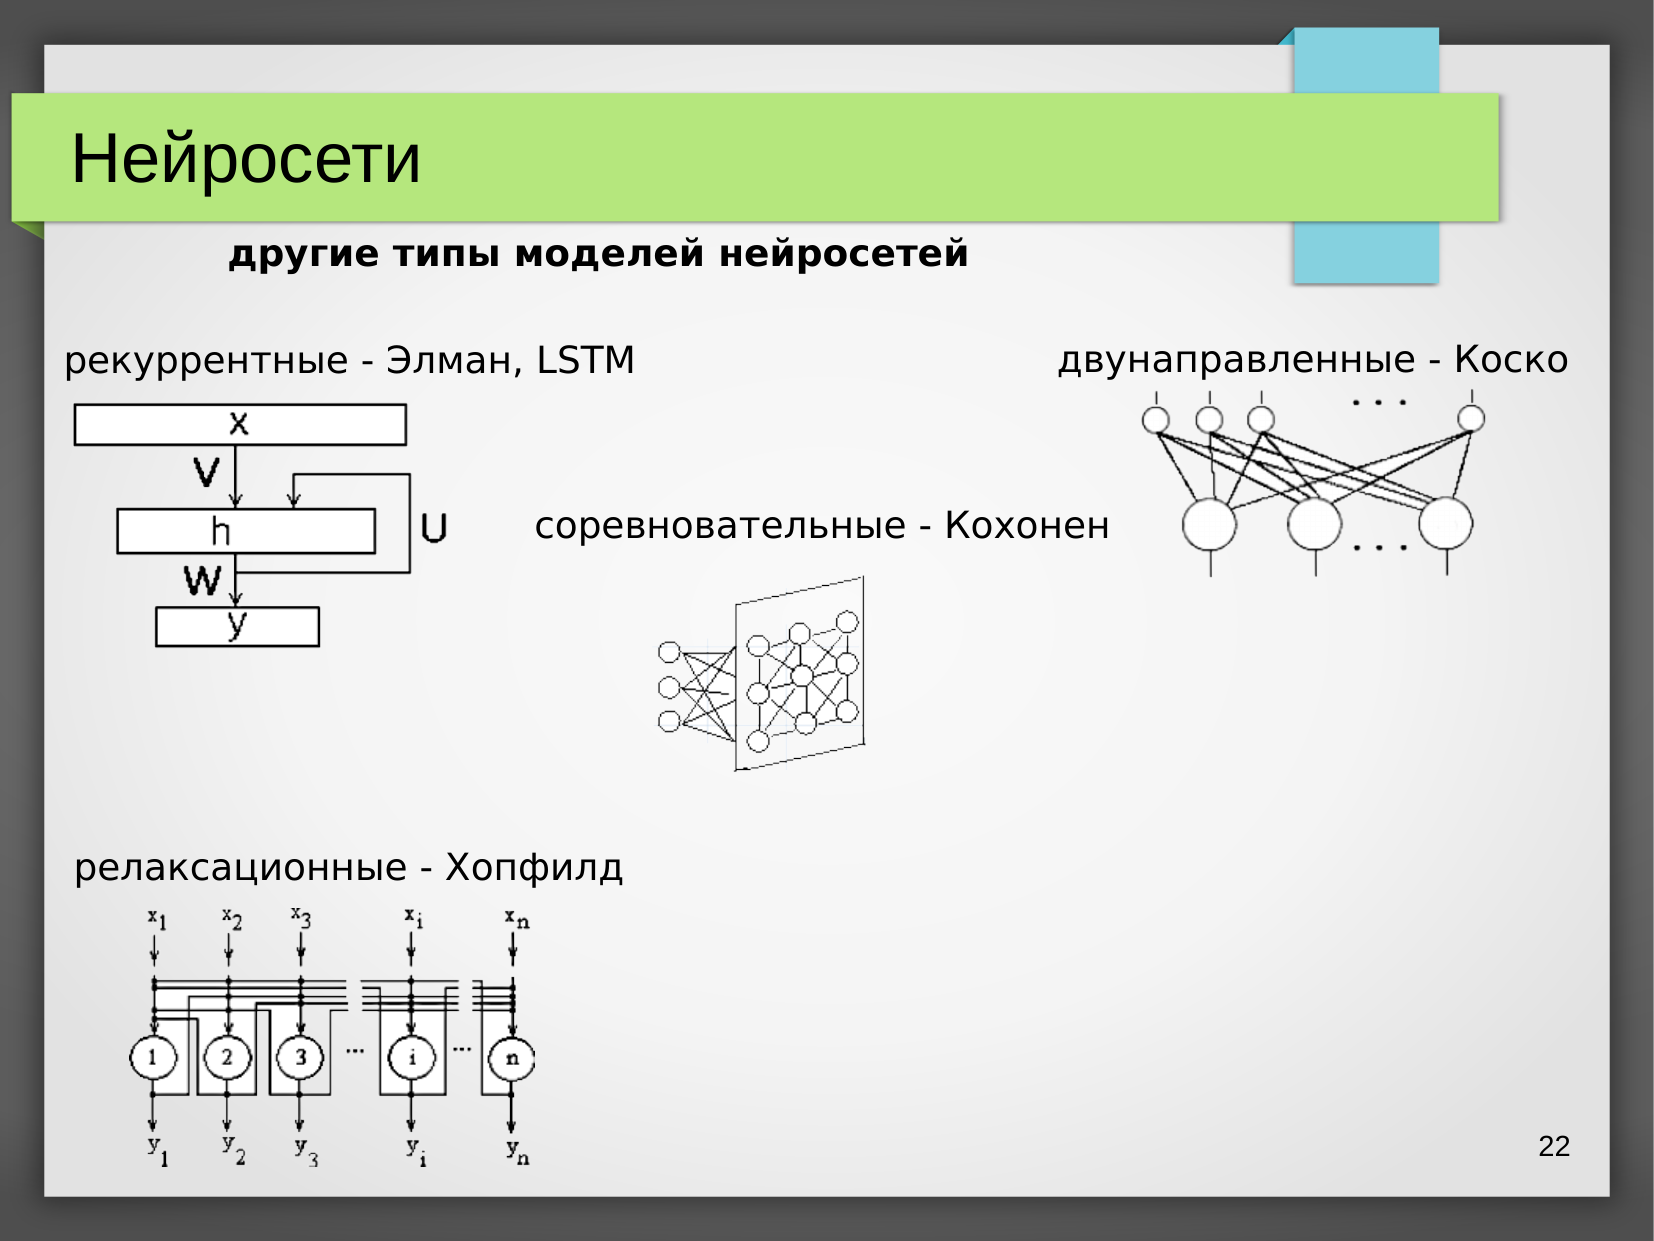

# Нейросети
другие типы моделей нейросетей
двунаправленные - Коско
рекуррентные - Элман, LSTM
соревновательные - Кохонен
релаксационные - Хопфилд
22